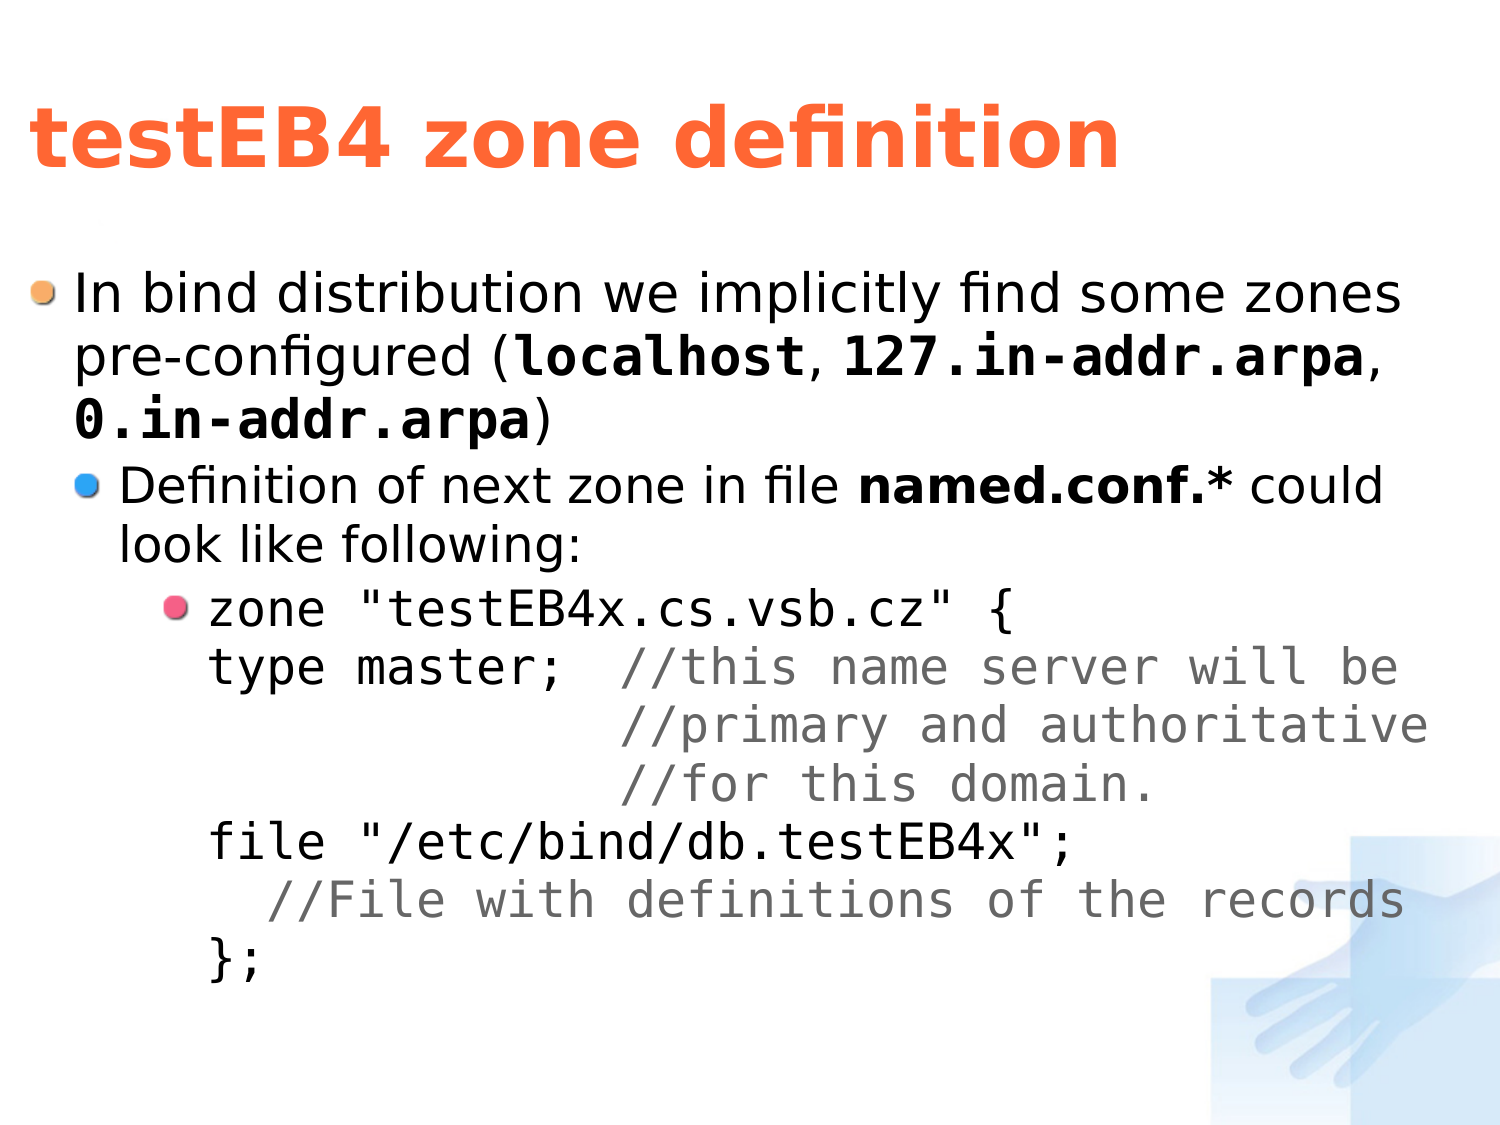

# testEB4 zone definition
In bind distribution we implicitly find some zones pre-configured (localhost, 127.in-addr.arpa, 0.in-addr.arpa)
Definition of next zone in file named.conf.* could look like following:
zone "testEB4x.cs.vsb.cz" {
type master;	//this name server will be 			//primary and authoritative
			//for this domain.
file "/etc/bind/db.testEB4x";
 //File with definitions of the records
};